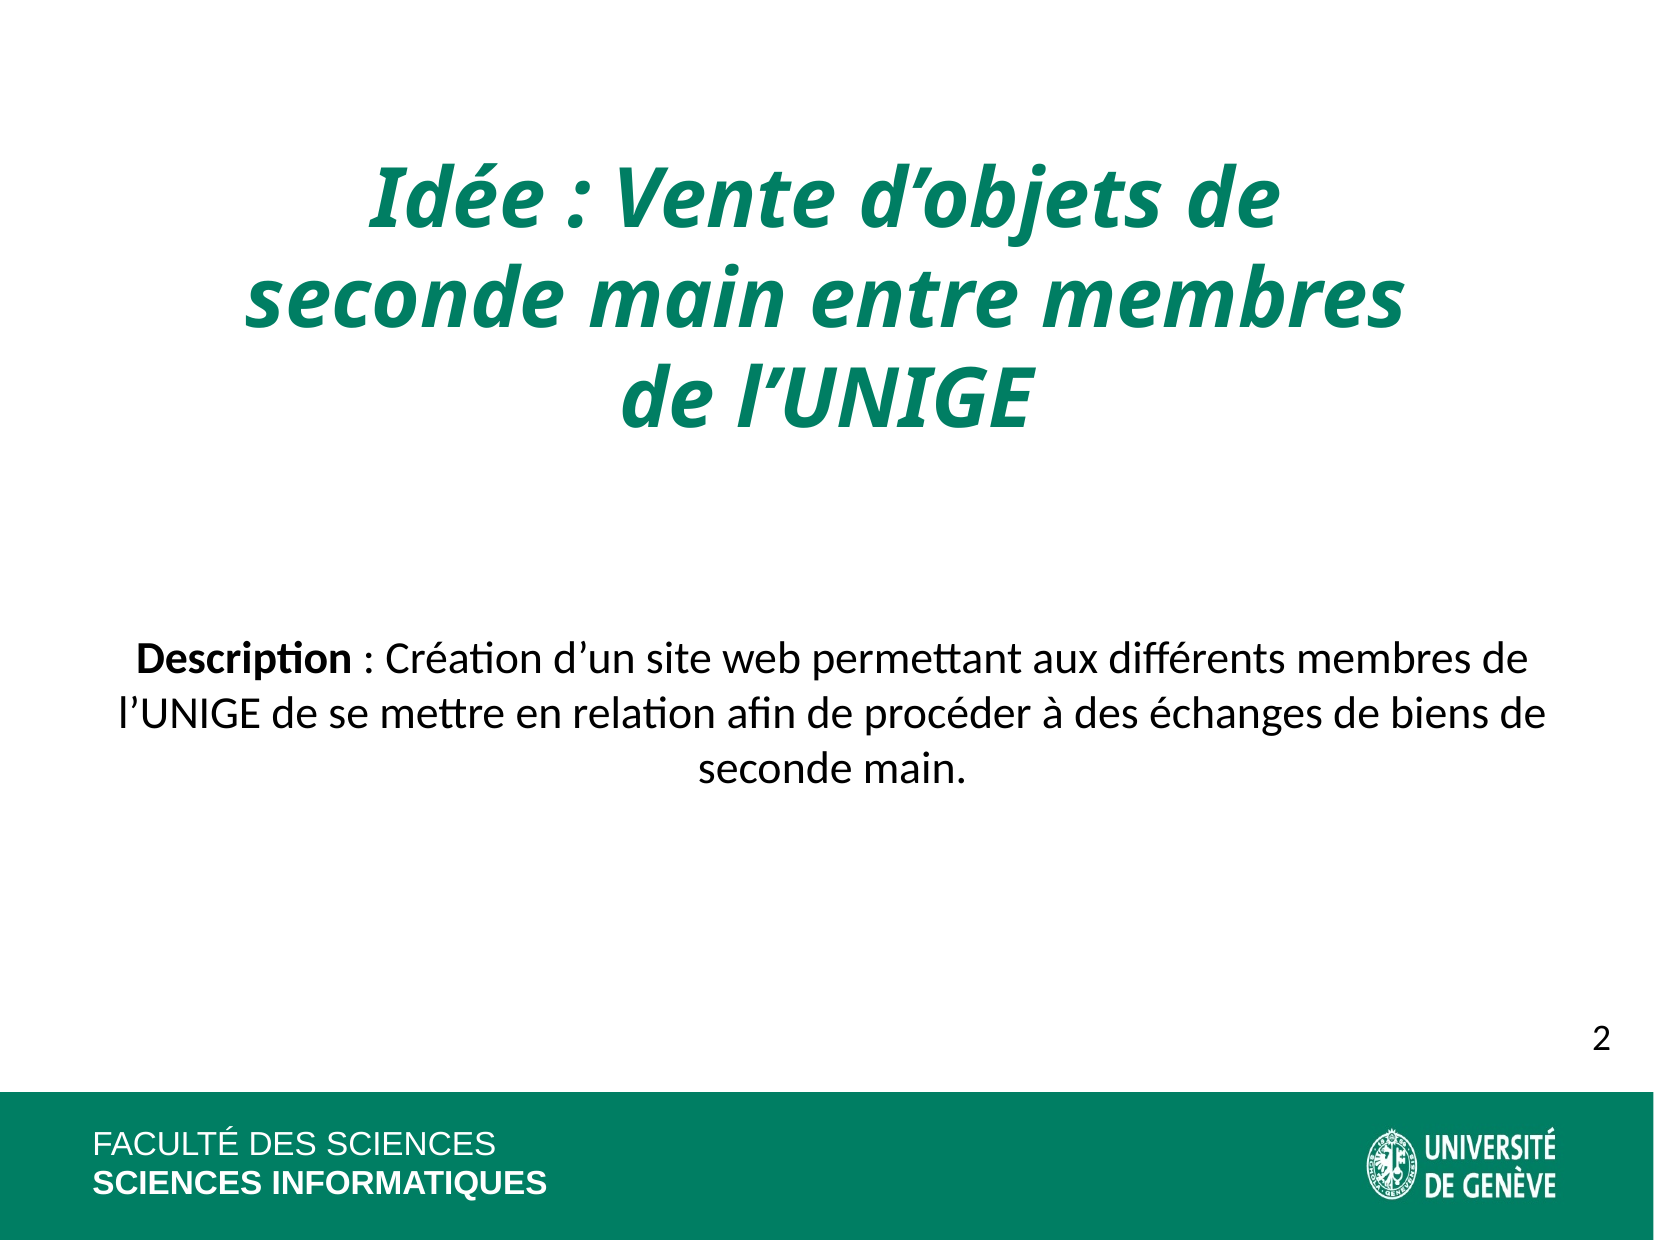

Idée : Vente d’objets de seconde main entre membres de l’UNIGE
Description : Création d’un site web permettant aux différents membres de l’UNIGE de se mettre en relation afin de procéder à des échanges de biens de seconde main.
2
FACULTÉ DES SCIENCES
SCIENCES INFORMATIQUES